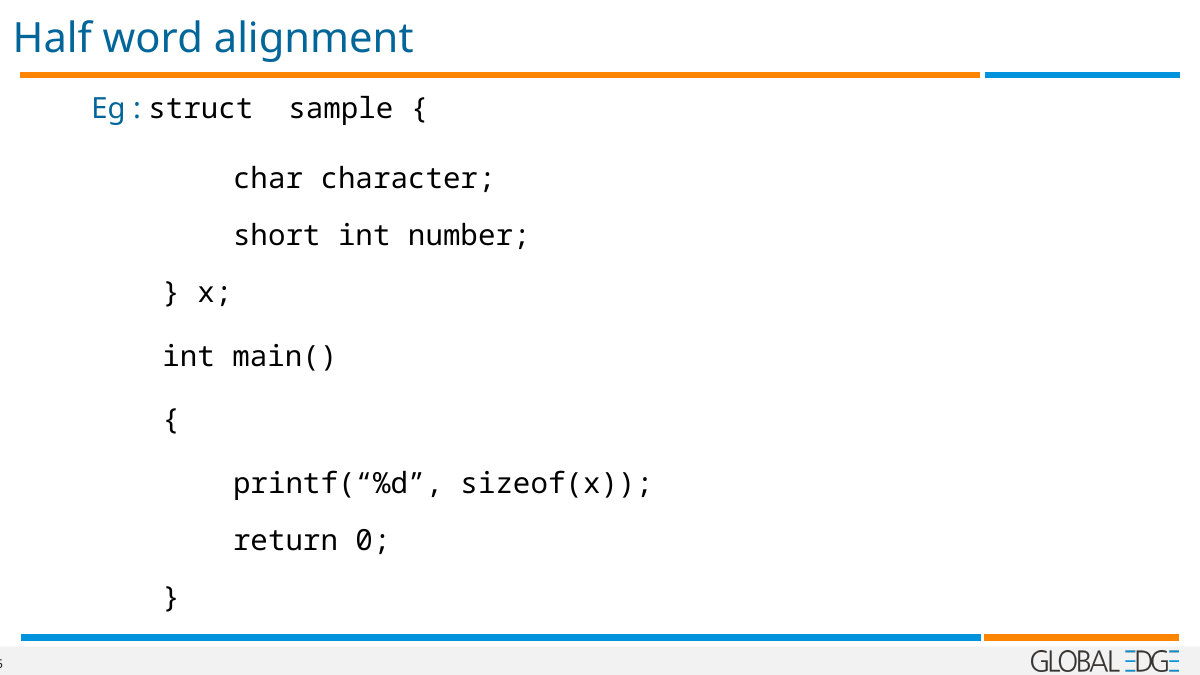

# Half word alignment
Eg : struct sample {
char character;
short int number;
} x;
int main()
{
printf(“%d”, sizeof(x));
return 0;
}